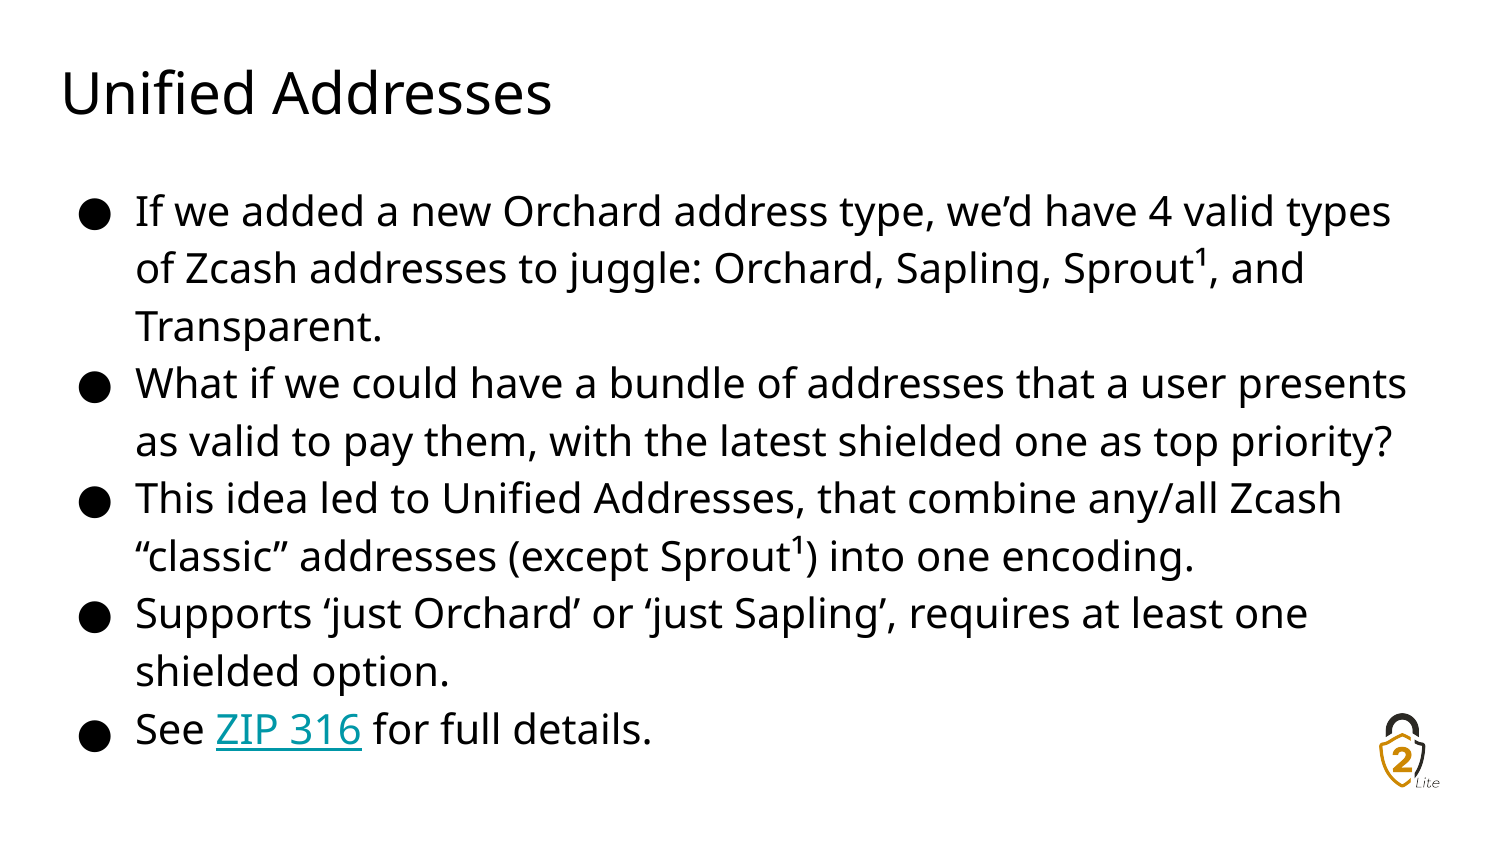

# Unified Addresses
If we added a new Orchard address type, we’d have 4 valid types of Zcash addresses to juggle: Orchard, Sapling, Sprout¹, and Transparent.
What if we could have a bundle of addresses that a user presents as valid to pay them, with the latest shielded one as top priority?
This idea led to Unified Addresses, that combine any/all Zcash “classic” addresses (except Sprout¹) into one encoding.
Supports ‘just Orchard’ or ‘just Sapling’, requires at least one shielded option.
See ZIP 316 for full details.